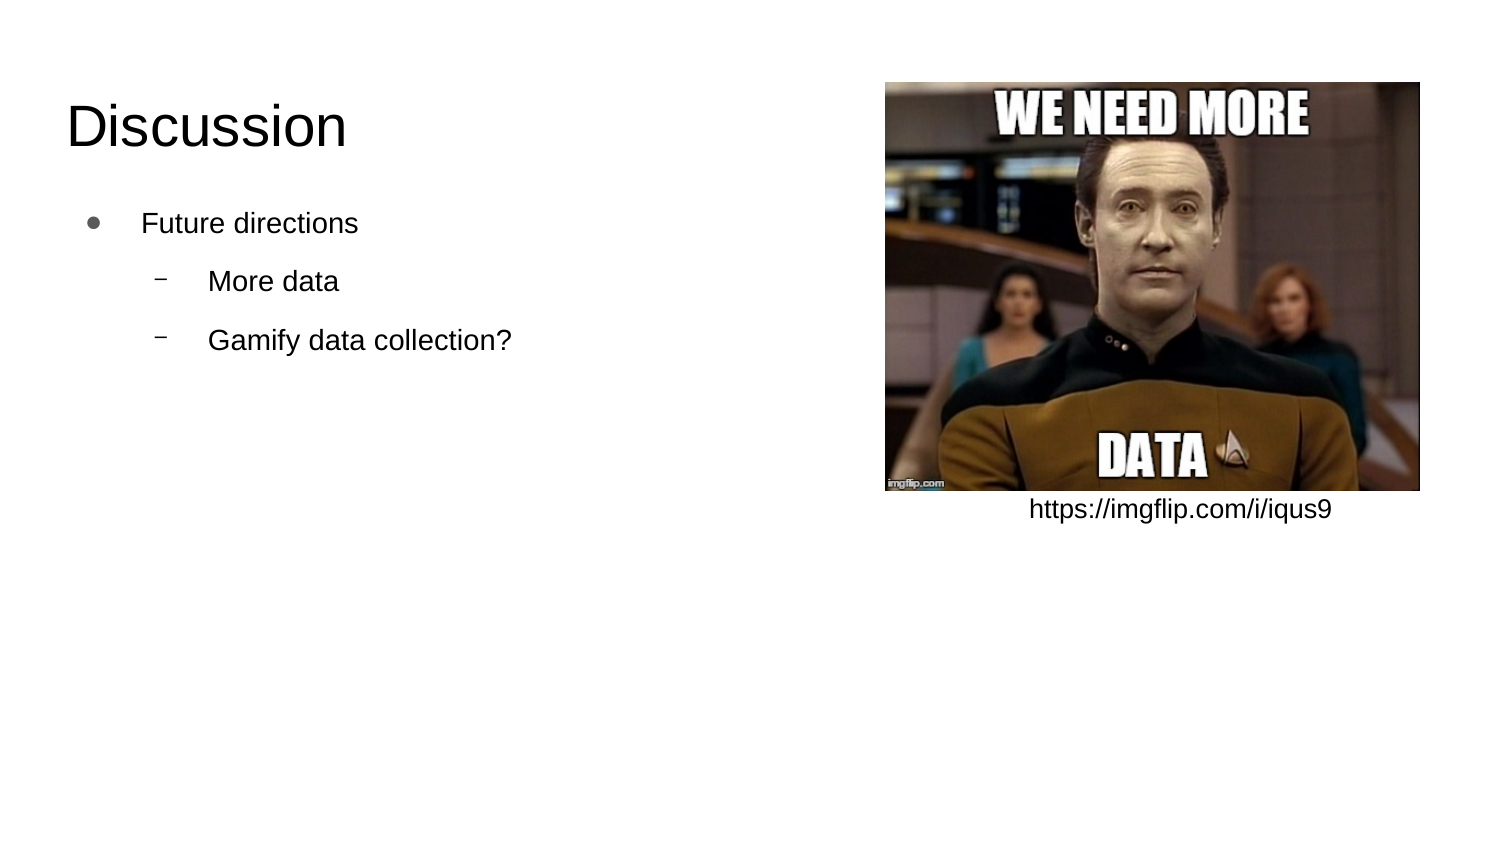

# Discussion
Future directions
More data
Gamify data collection?
https://imgflip.com/i/iqus9